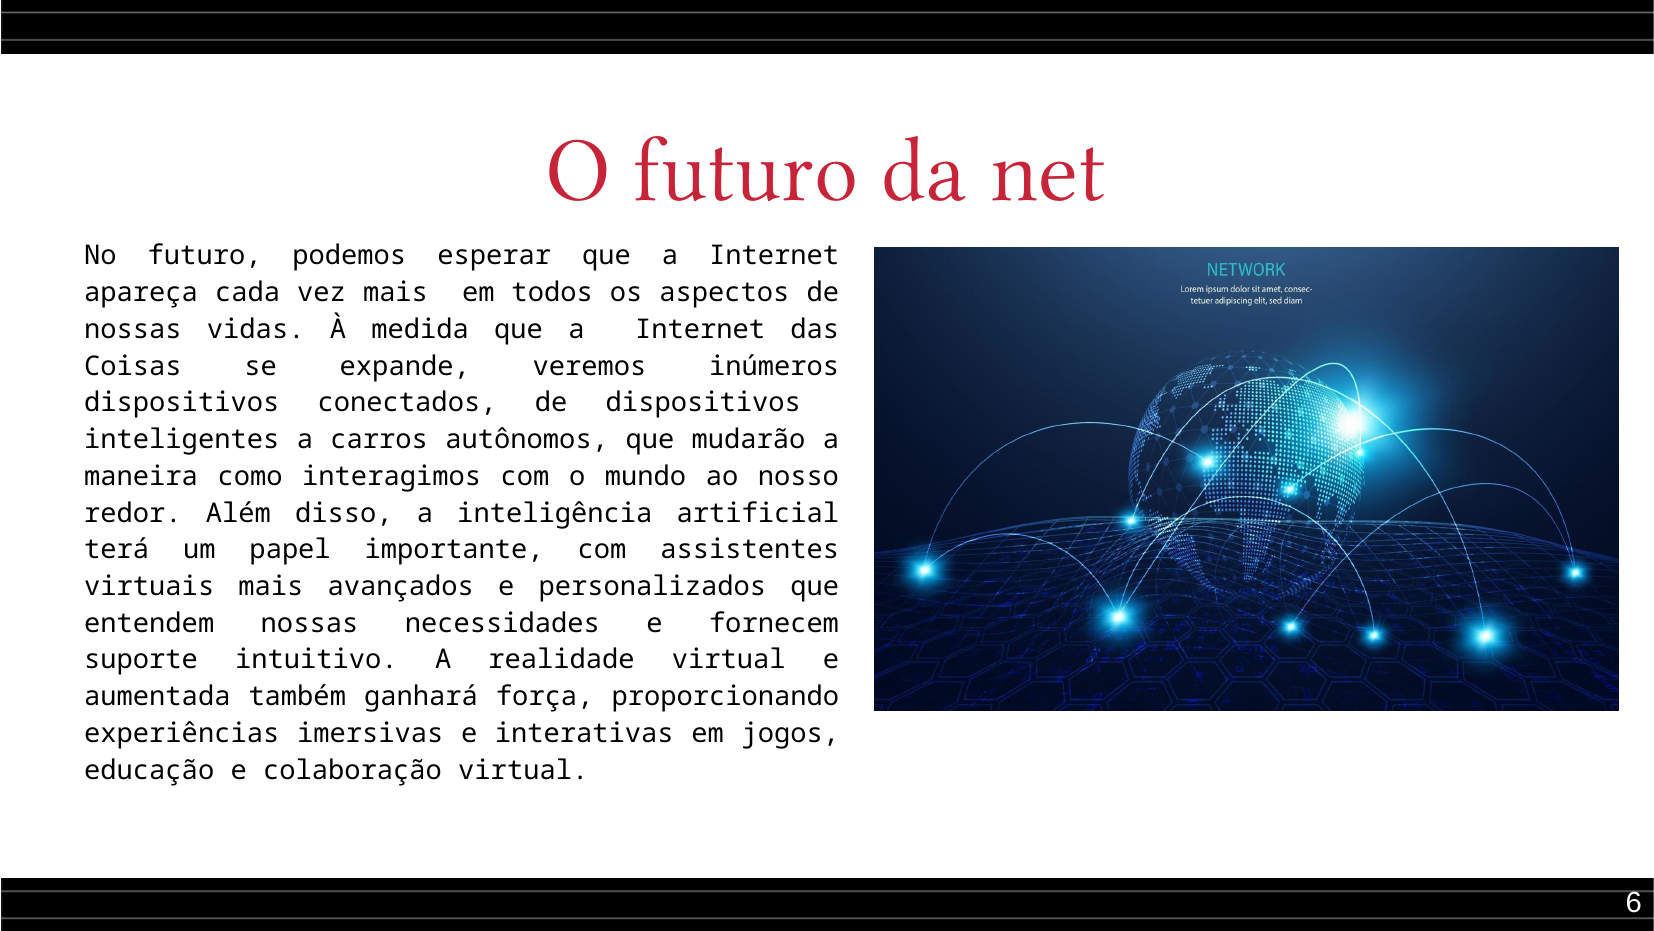

# O futuro da net
No futuro, podemos esperar que a Internet apareça cada vez mais em todos os aspectos de nossas vidas. À medida que a Internet das Coisas se expande, veremos inúmeros dispositivos conectados, de dispositivos inteligentes a carros autônomos, que mudarão a maneira como interagimos com o mundo ao nosso redor. Além disso, a inteligência artificial terá um papel importante, com assistentes virtuais mais avançados e personalizados que entendem nossas necessidades e fornecem suporte intuitivo. A realidade virtual e aumentada também ganhará força, proporcionando experiências imersivas e interativas em jogos, educação e colaboração virtual.